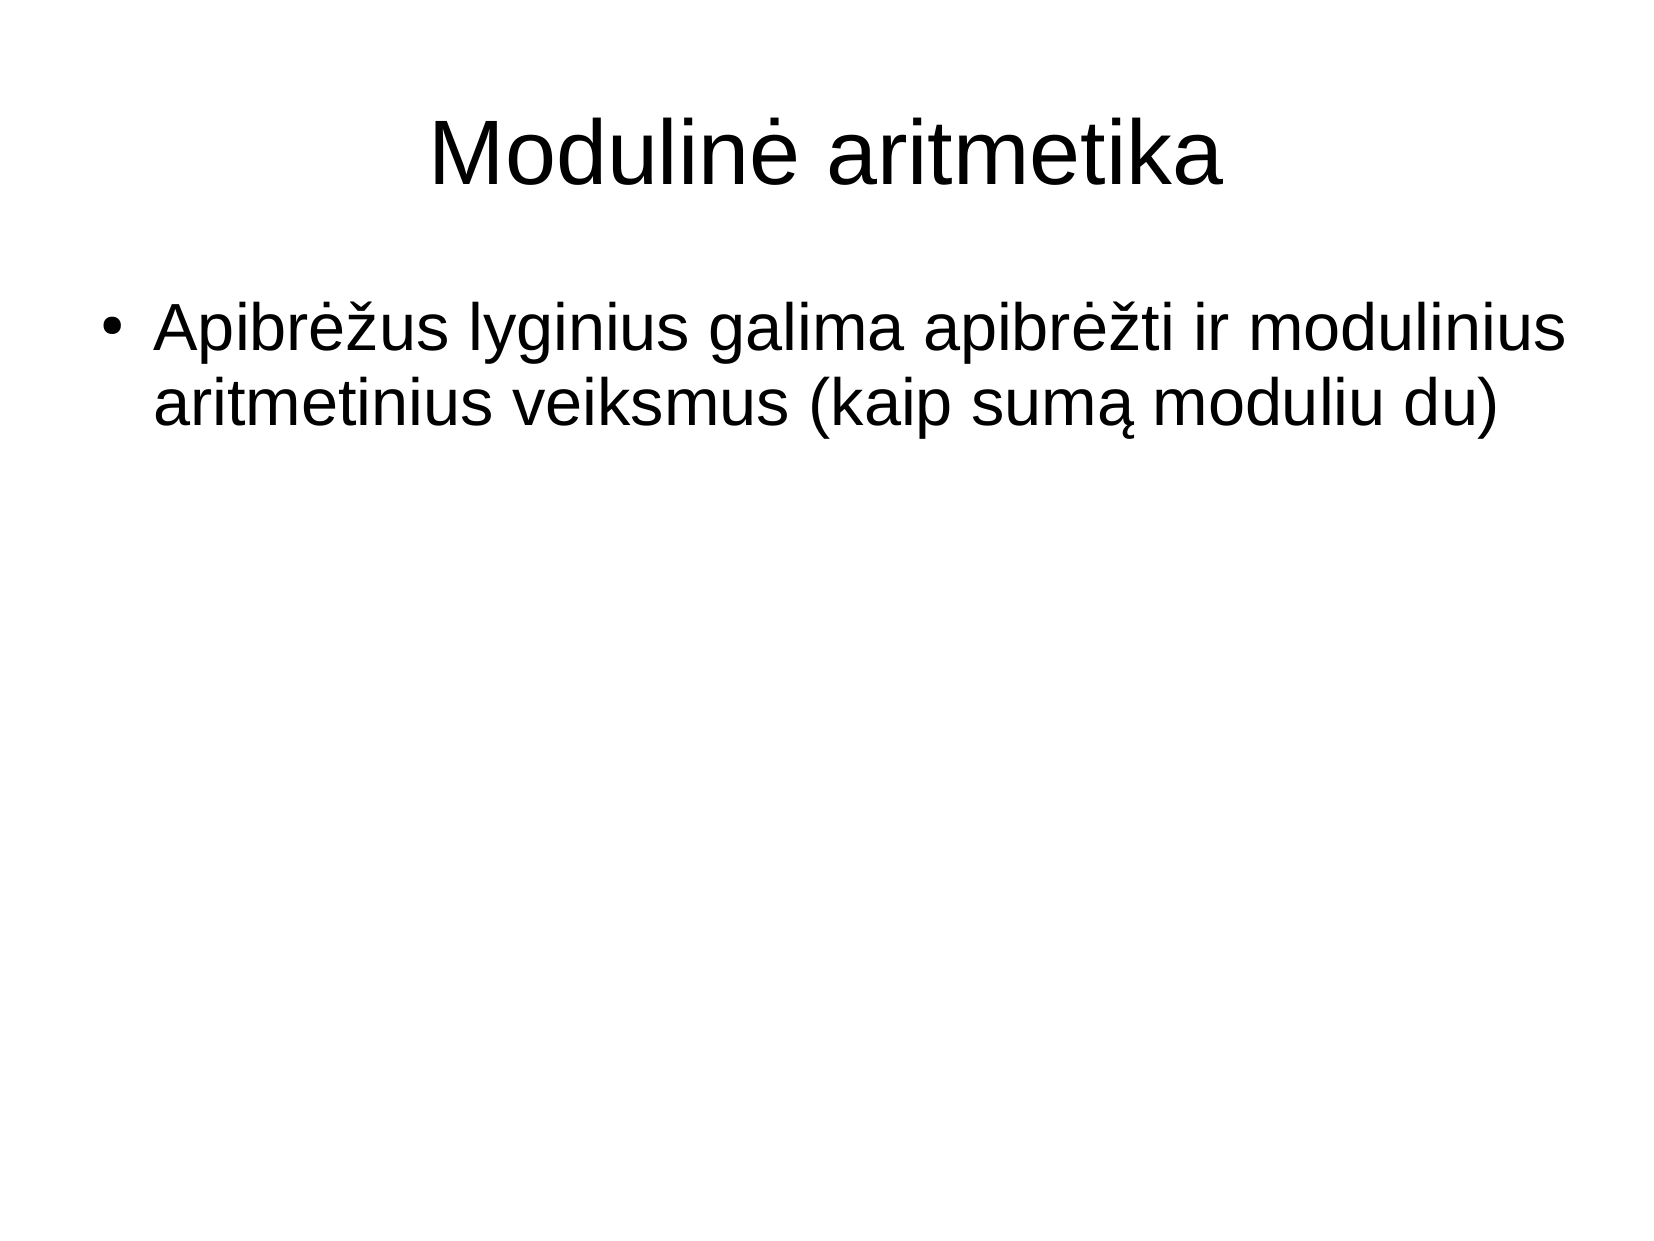

# Modulinė aritmetika
Apibrėžus lyginius galima apibrėžti ir modulinius aritmetinius veiksmus (kaip sumą moduliu du)